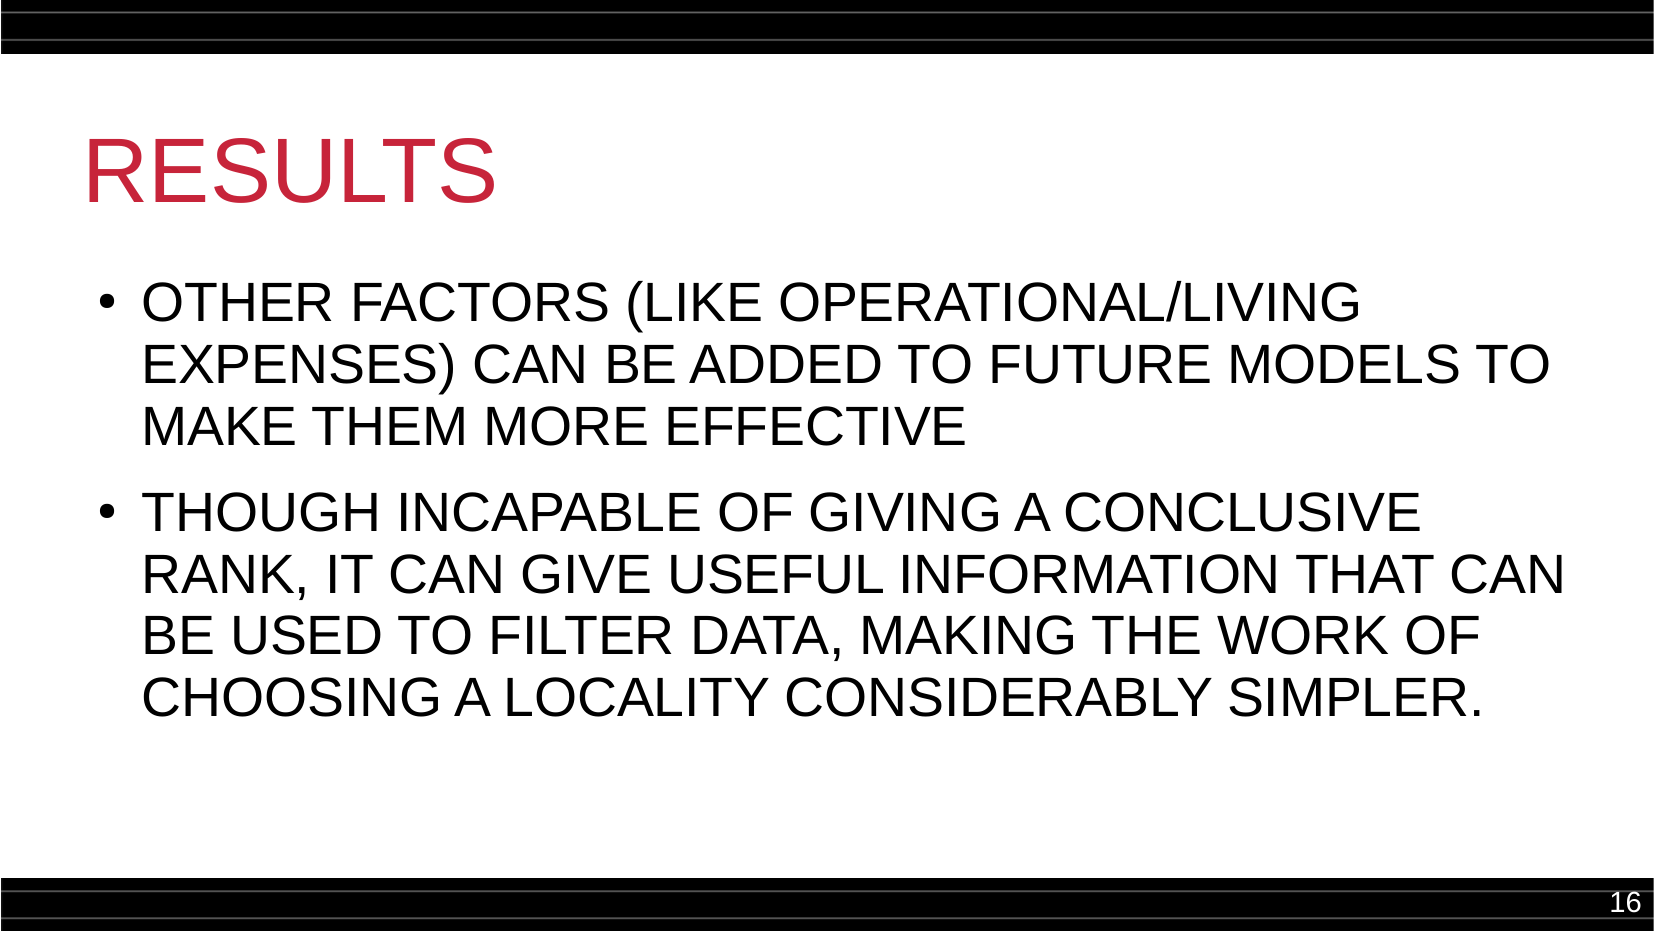

# RESULTS
OTHER FACTORS (LIKE OPERATIONAL/LIVING EXPENSES) CAN BE ADDED TO FUTURE MODELS TO MAKE THEM MORE EFFECTIVE
THOUGH INCAPABLE OF GIVING A CONCLUSIVE RANK, IT CAN GIVE USEFUL INFORMATION THAT CAN BE USED TO FILTER DATA, MAKING THE WORK OF CHOOSING A LOCALITY CONSIDERABLY SIMPLER.